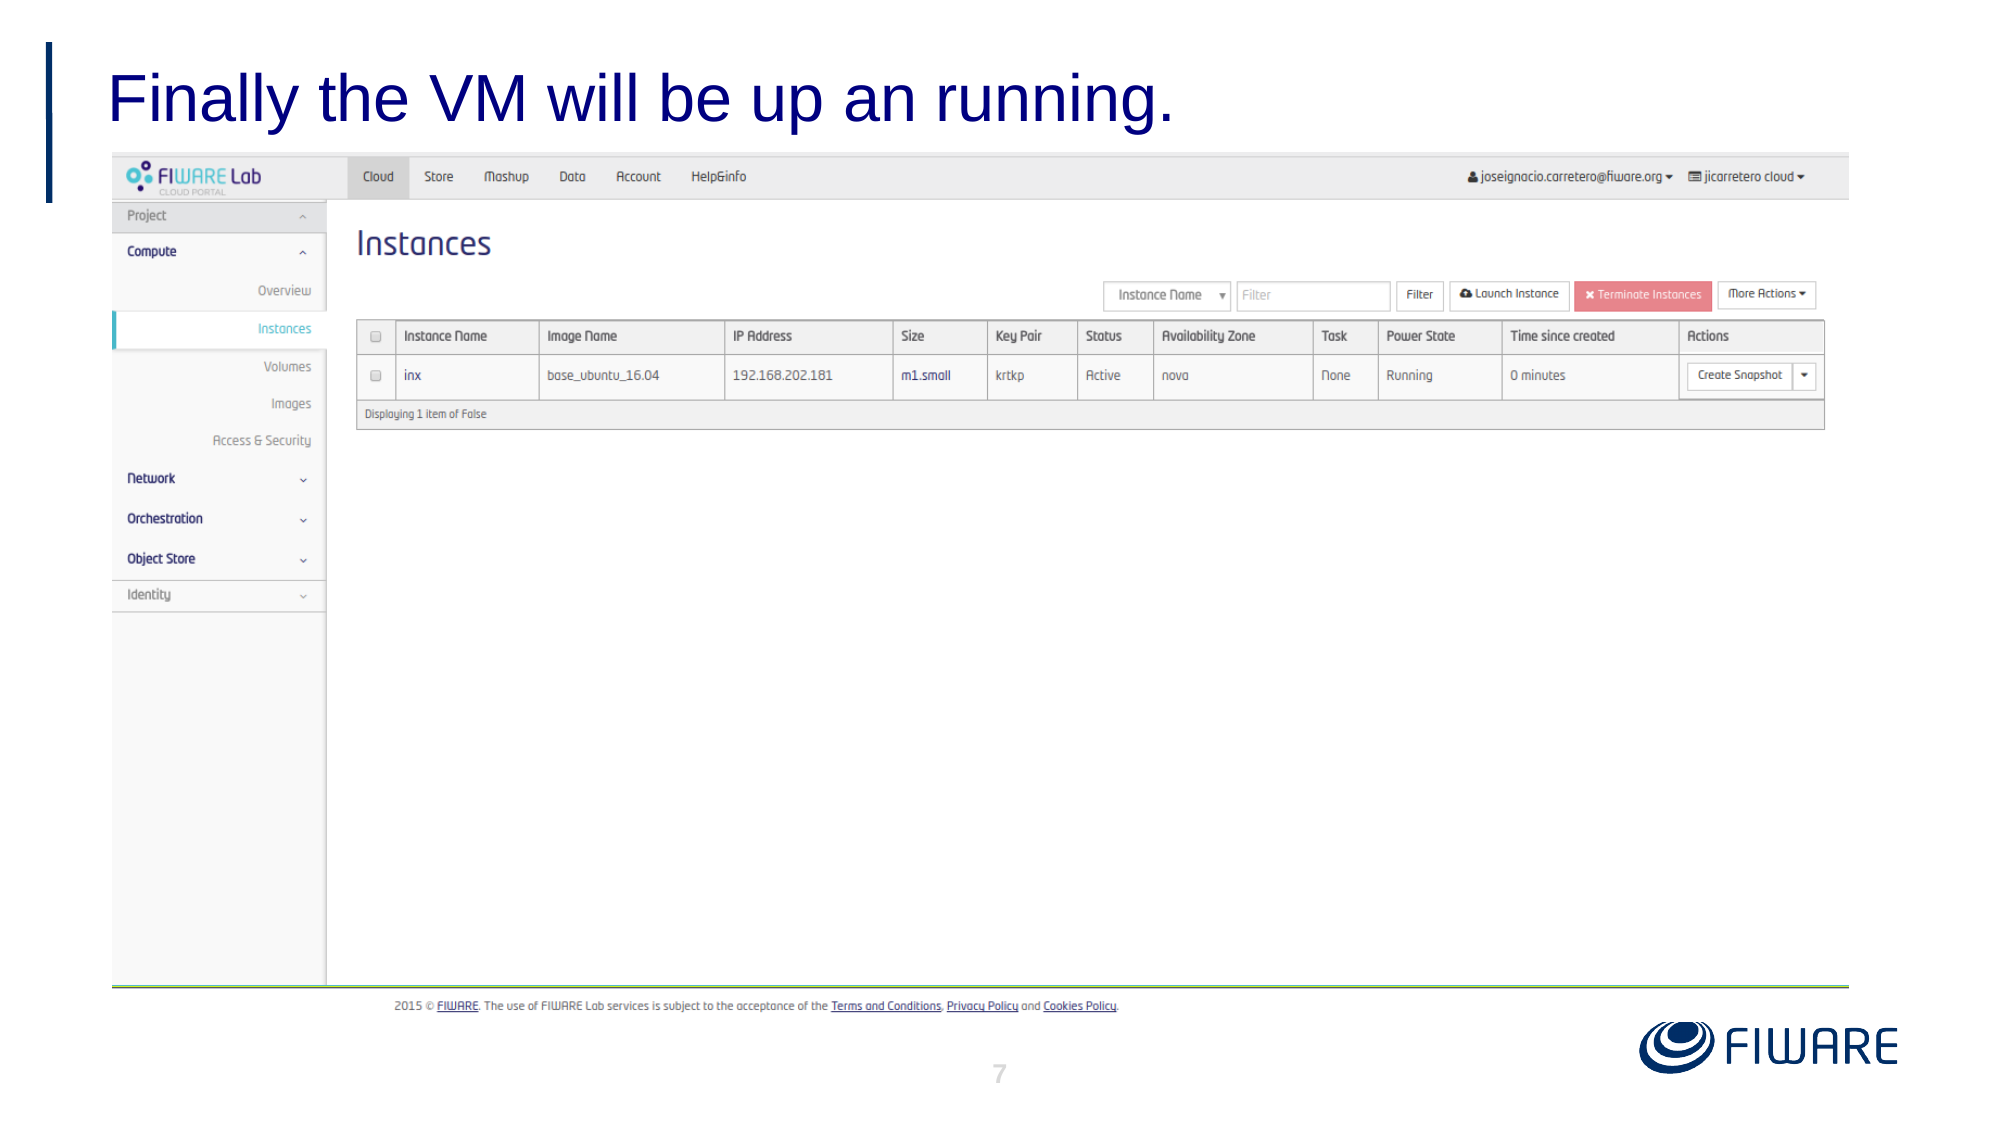

# Finally the VM will be up an running.